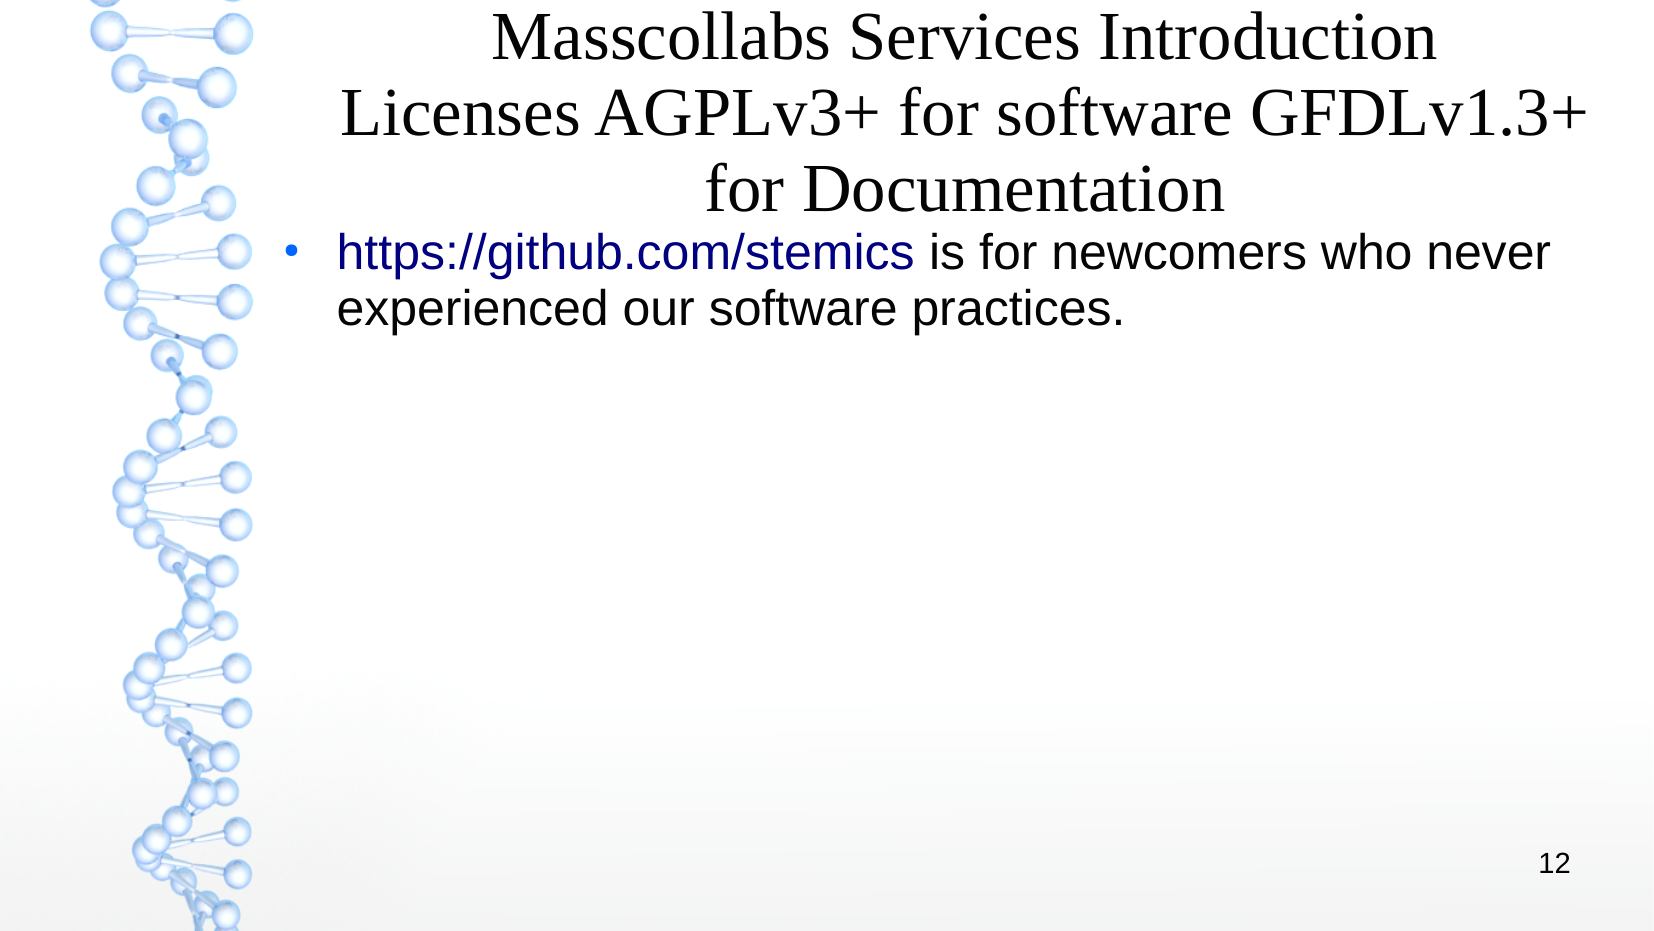

# Masscollabs Services Introduction Licenses AGPLv3+ for software GFDLv1.3+ for Documentation
https://github.com/stemics is for newcomers who never experienced our software practices.
12